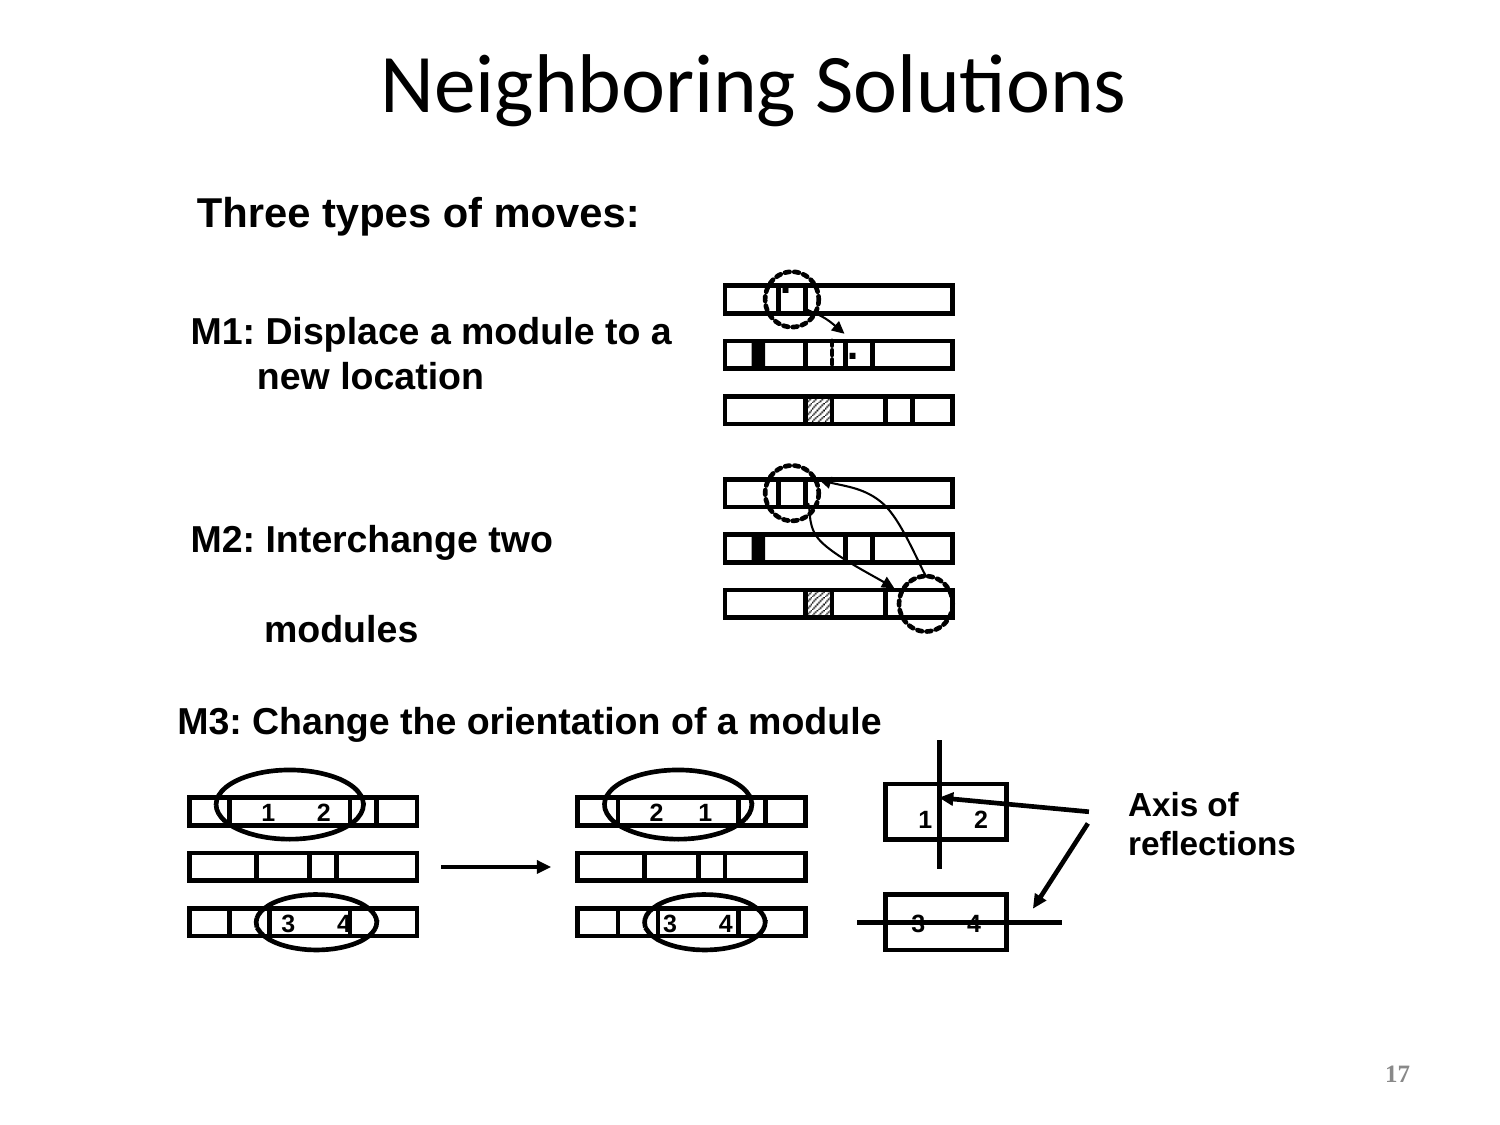

# Neighboring Solutions
Three types of moves:
.
.
M1: Displace a module to a new location
M2: Interchange two
 modules
M3: Change the orientation of a module
Axis of reflections
1 2
2 1
1 2
3 4
3 4
3 4